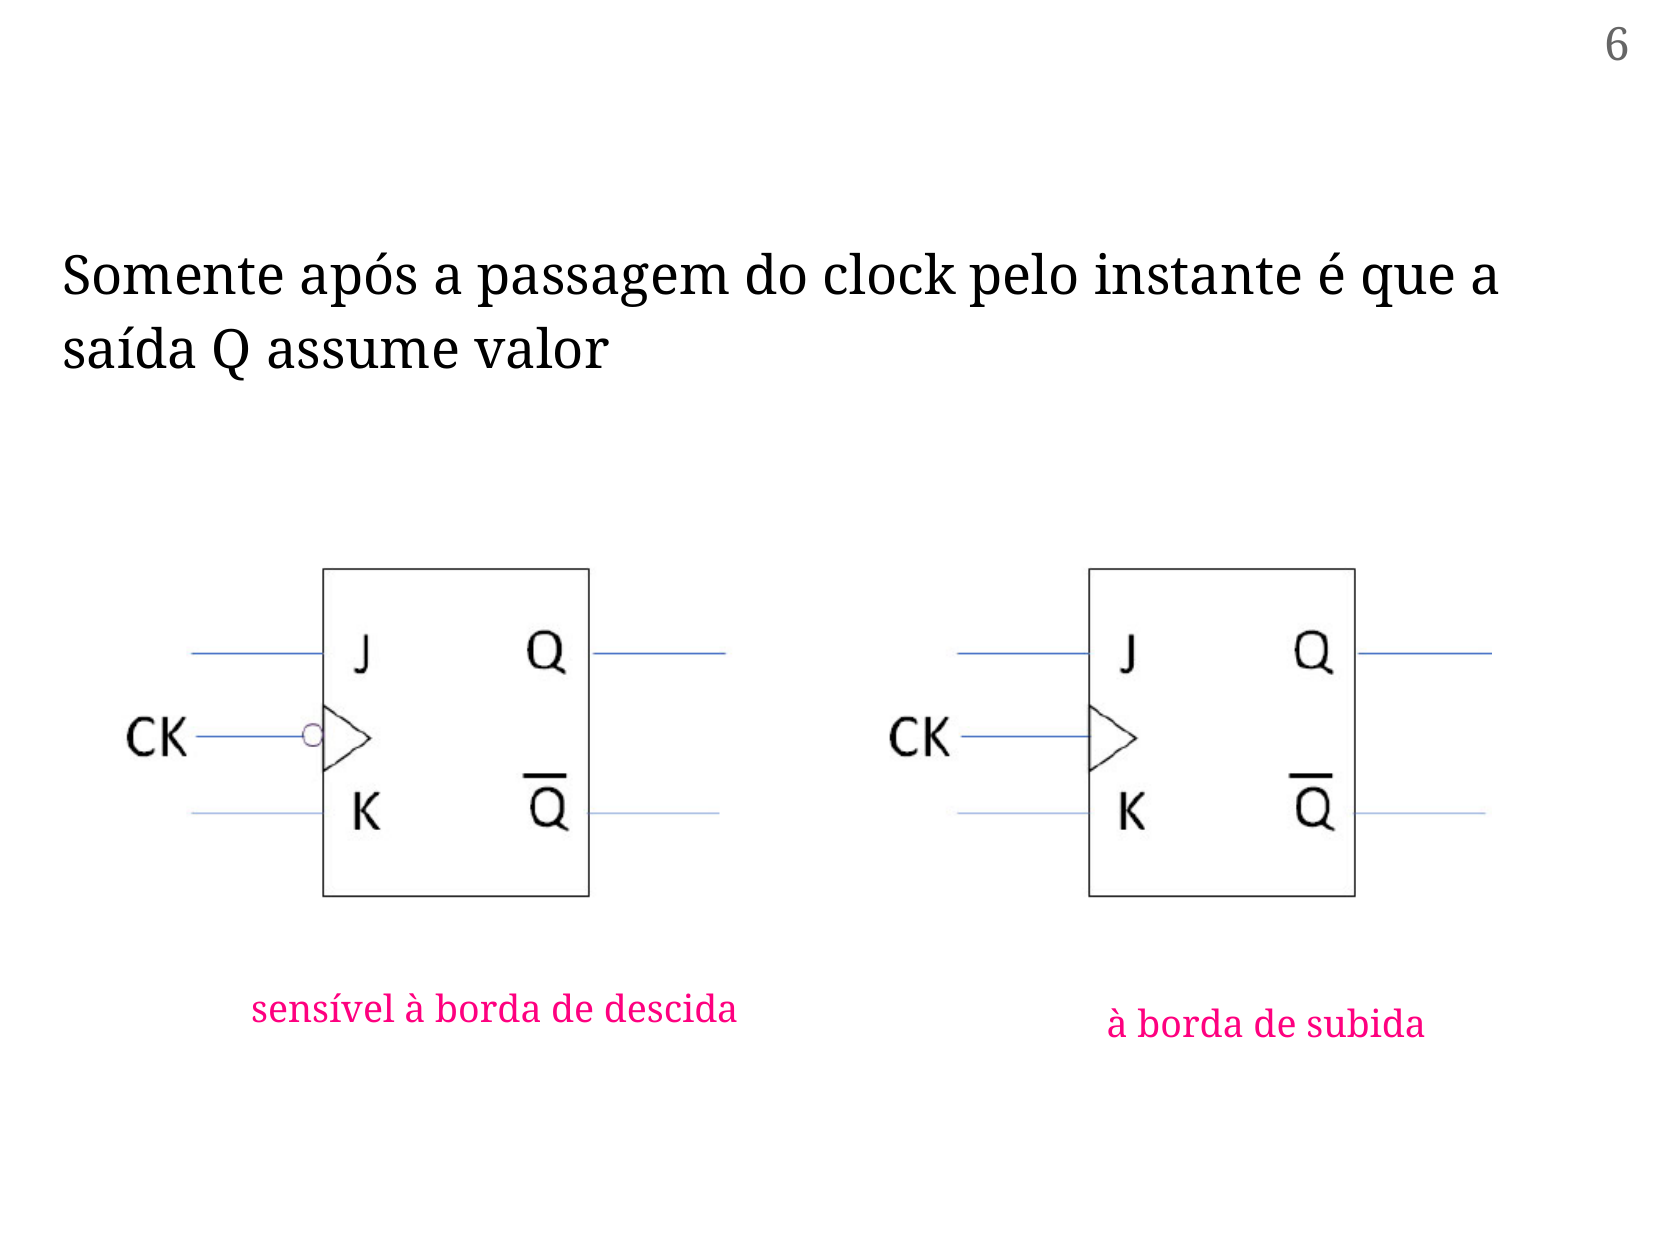

6
#
Somente após a passagem do clock pelo instante é que a saída Q assume valor
sensível à borda de descida
à borda de subida